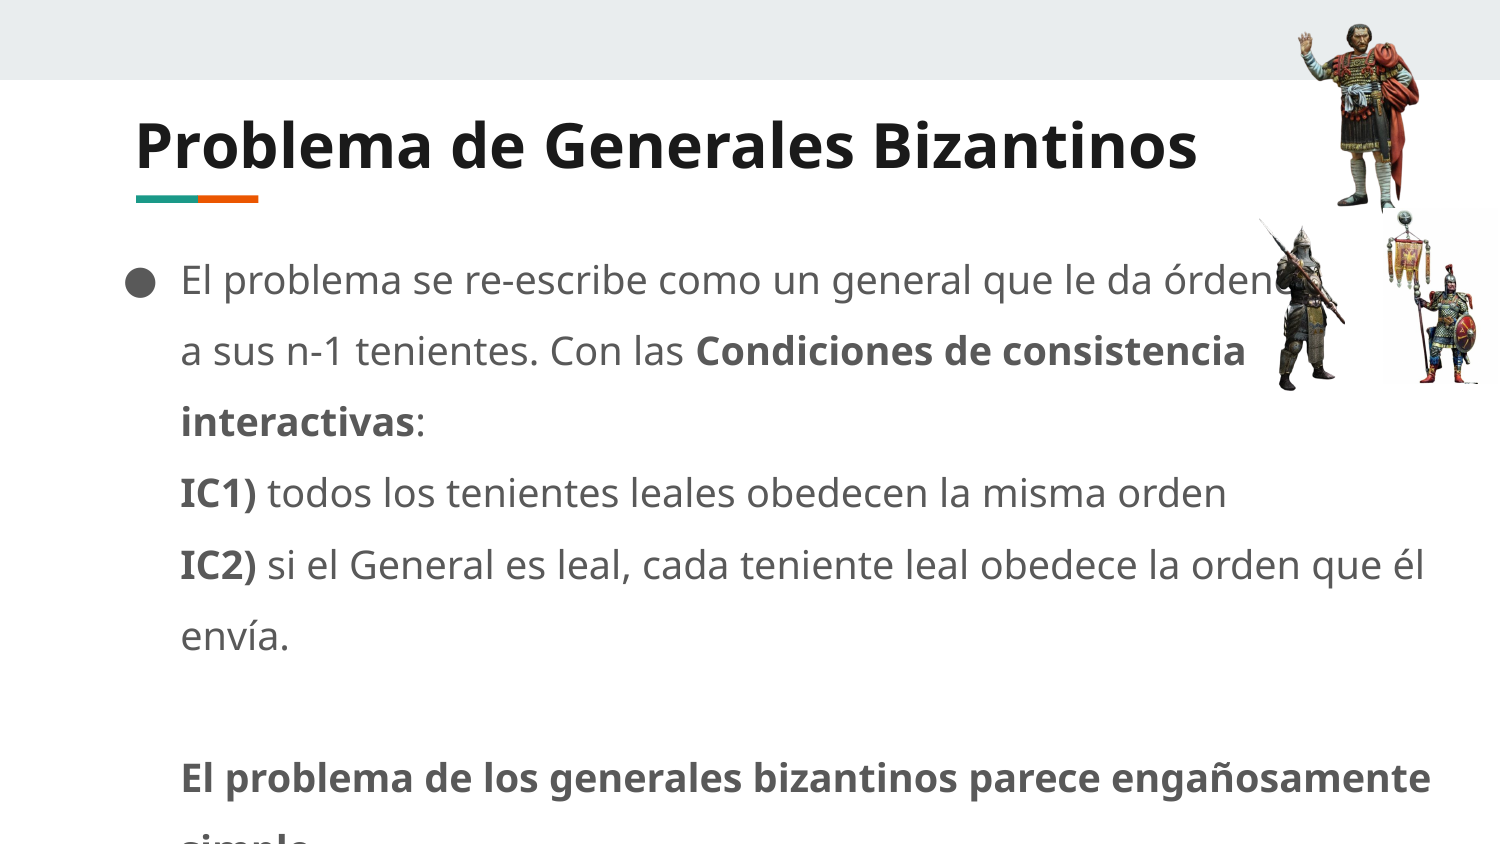

# Problema de Generales Bizantinos
El problema se re-escribe como un general que le da órdenes
a sus n-1 tenientes. Con las Condiciones de consistencia
interactivas:
IC1) todos los tenientes leales obedecen la misma orden
IC2) si el General es leal, cada teniente leal obedece la orden que él envía.
El problema de los generales bizantinos parece engañosamente simple.